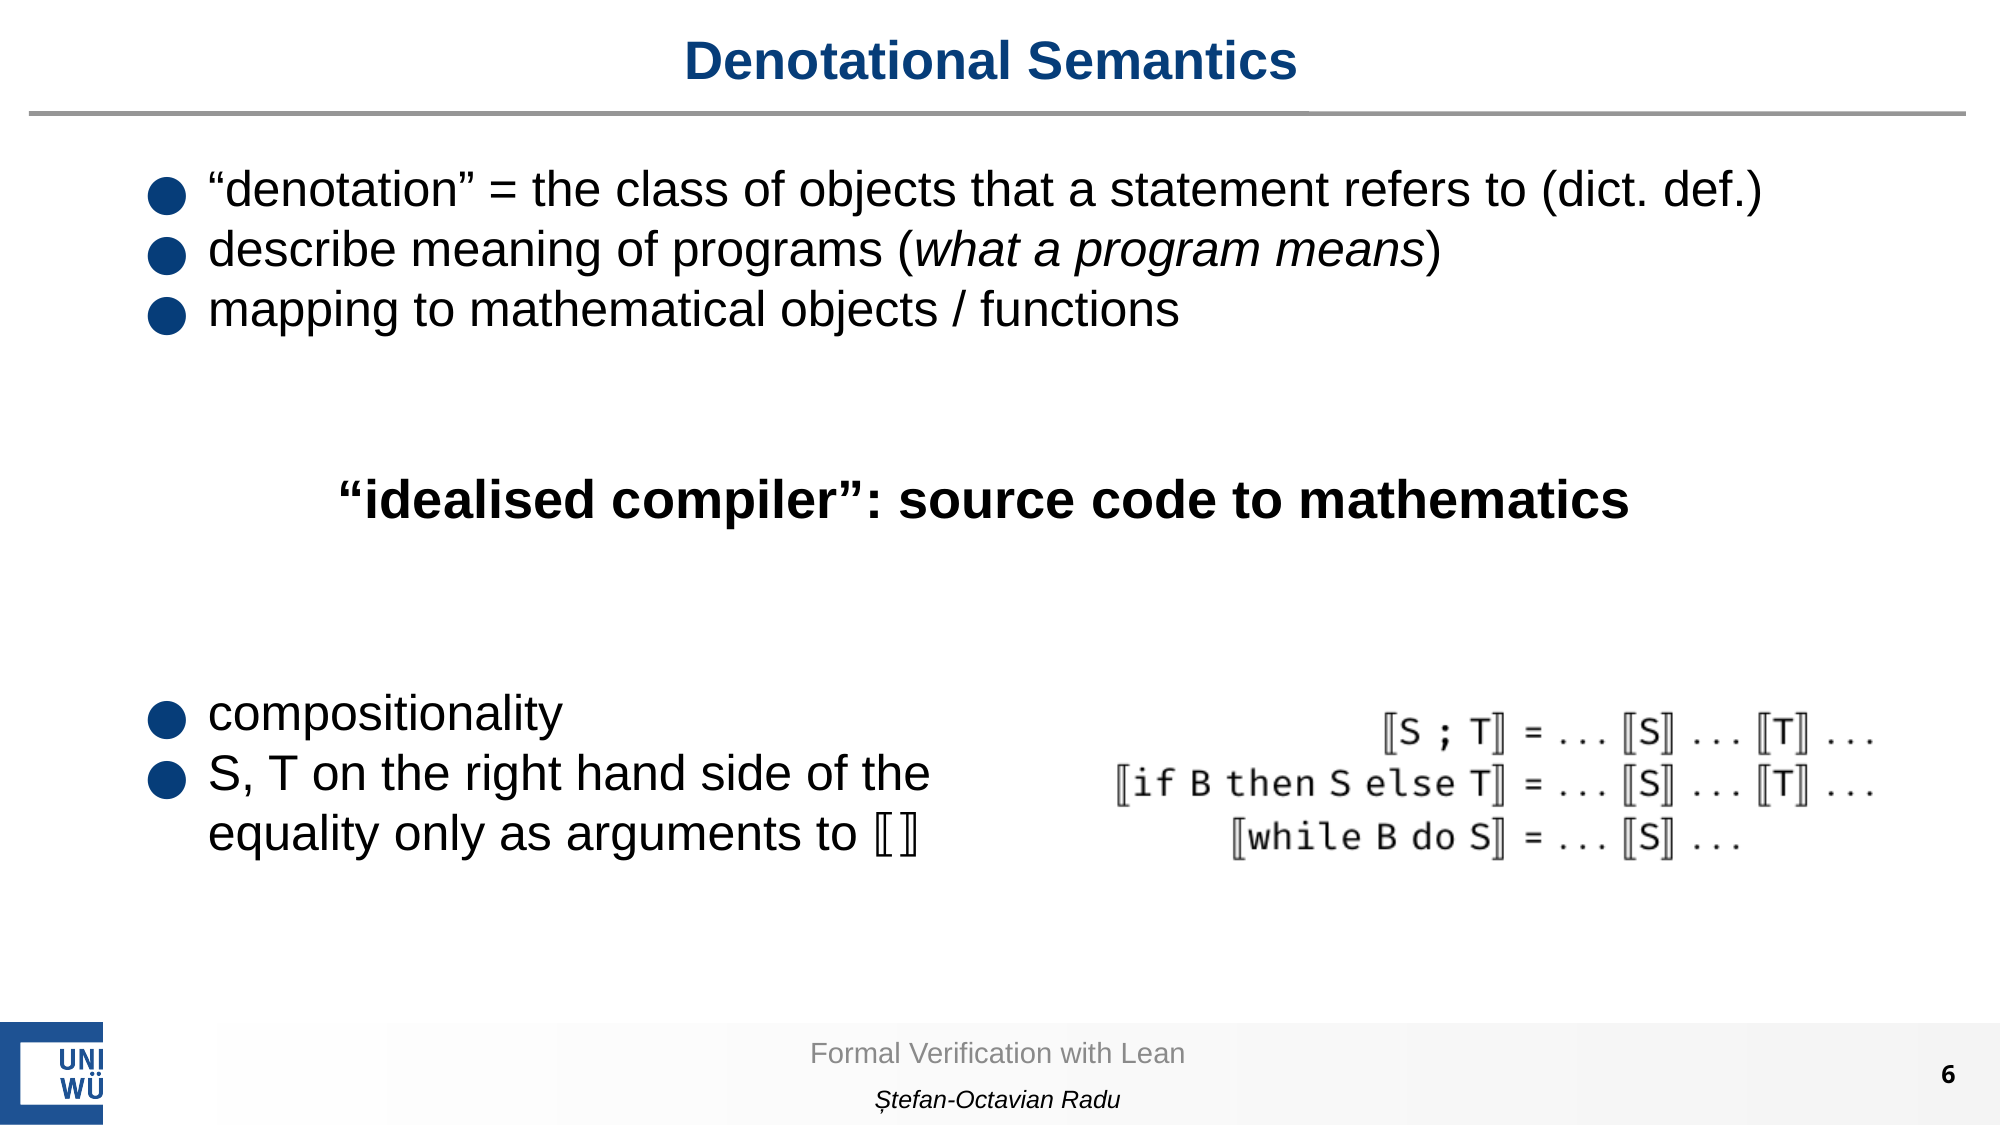

# Denotational Semantics
“denotation” = the class of objects that a statement refers to (dict. def.)
describe meaning of programs (what a program means)
mapping to mathematical objects / functions
“idealised compiler”: source code to mathematics
compositionality
S, T on the right hand side of the equality only as arguments to ⟦⟧